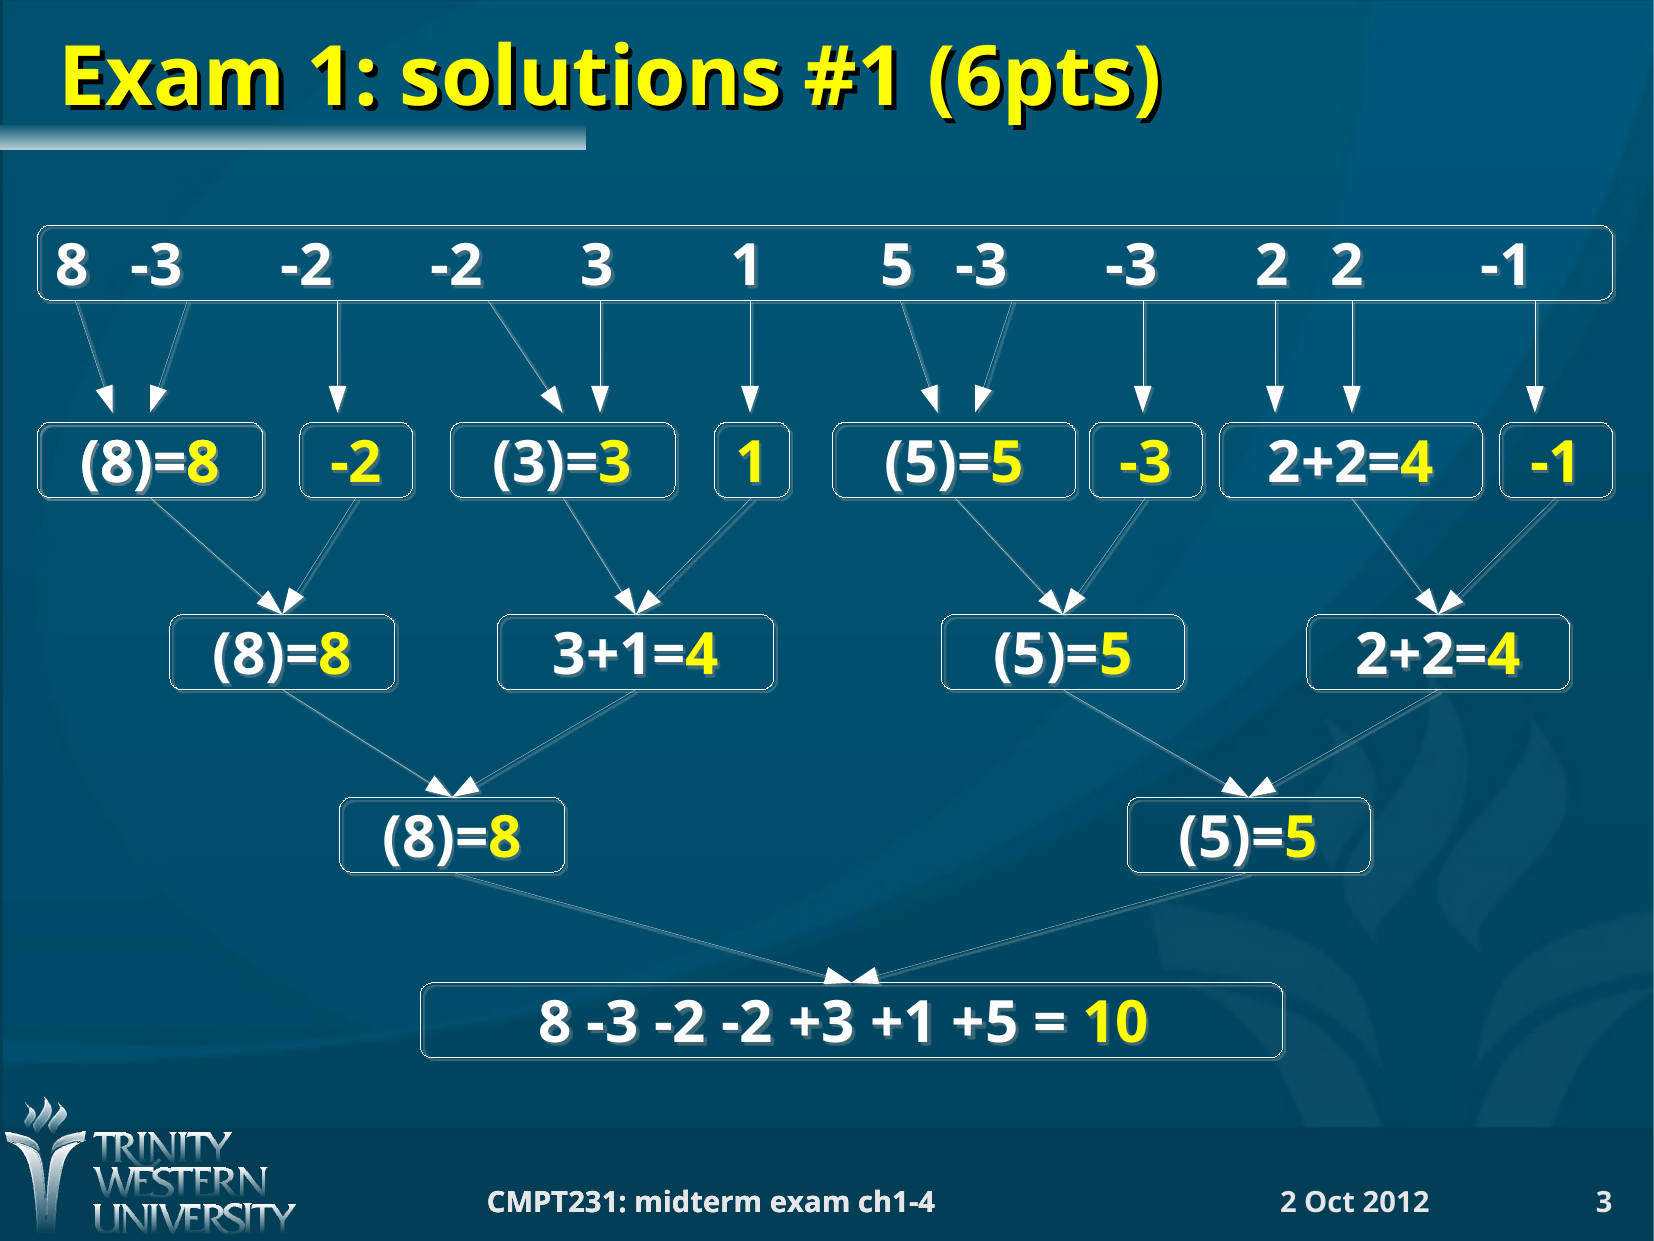

# Exam 1: solutions #1 (6pts)
8	-3		-2		-2		3		1		5	-3		-3		2	2		-1
(8)=8
(8)=8
-2
(3)=3
1
(5)=5
-3
2+2=4
-1
(8)=8
3+1=4
(5)=5
2+2=4
(8)=8
(5)=5
8 -3 -2 -2 +3 +1 +5 = 10
CMPT231: midterm exam ch1-4
2 Oct 2012
3